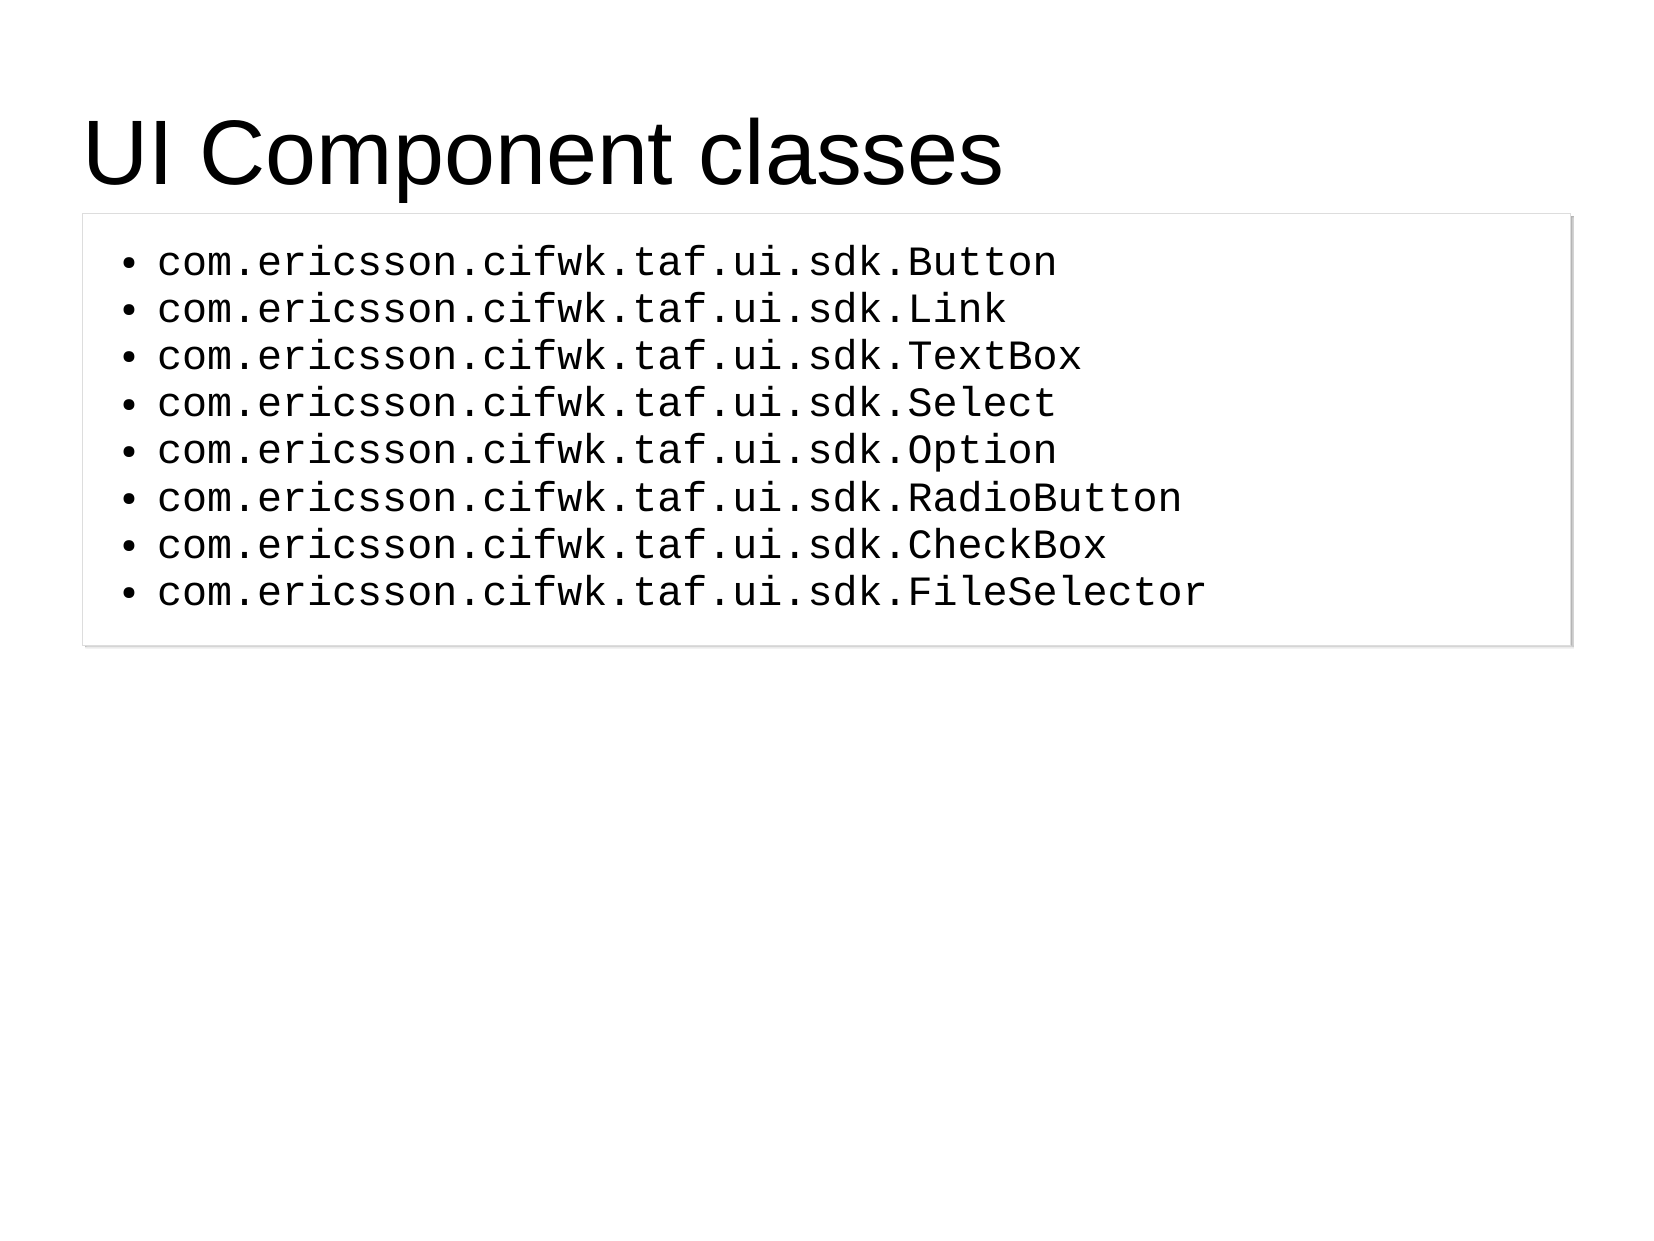

# UI Component classes
com.ericsson.cifwk.taf.ui.sdk.Button
com.ericsson.cifwk.taf.ui.sdk.Link
com.ericsson.cifwk.taf.ui.sdk.TextBox
com.ericsson.cifwk.taf.ui.sdk.Select
com.ericsson.cifwk.taf.ui.sdk.Option
com.ericsson.cifwk.taf.ui.sdk.RadioButton
com.ericsson.cifwk.taf.ui.sdk.CheckBox
com.ericsson.cifwk.taf.ui.sdk.FileSelector